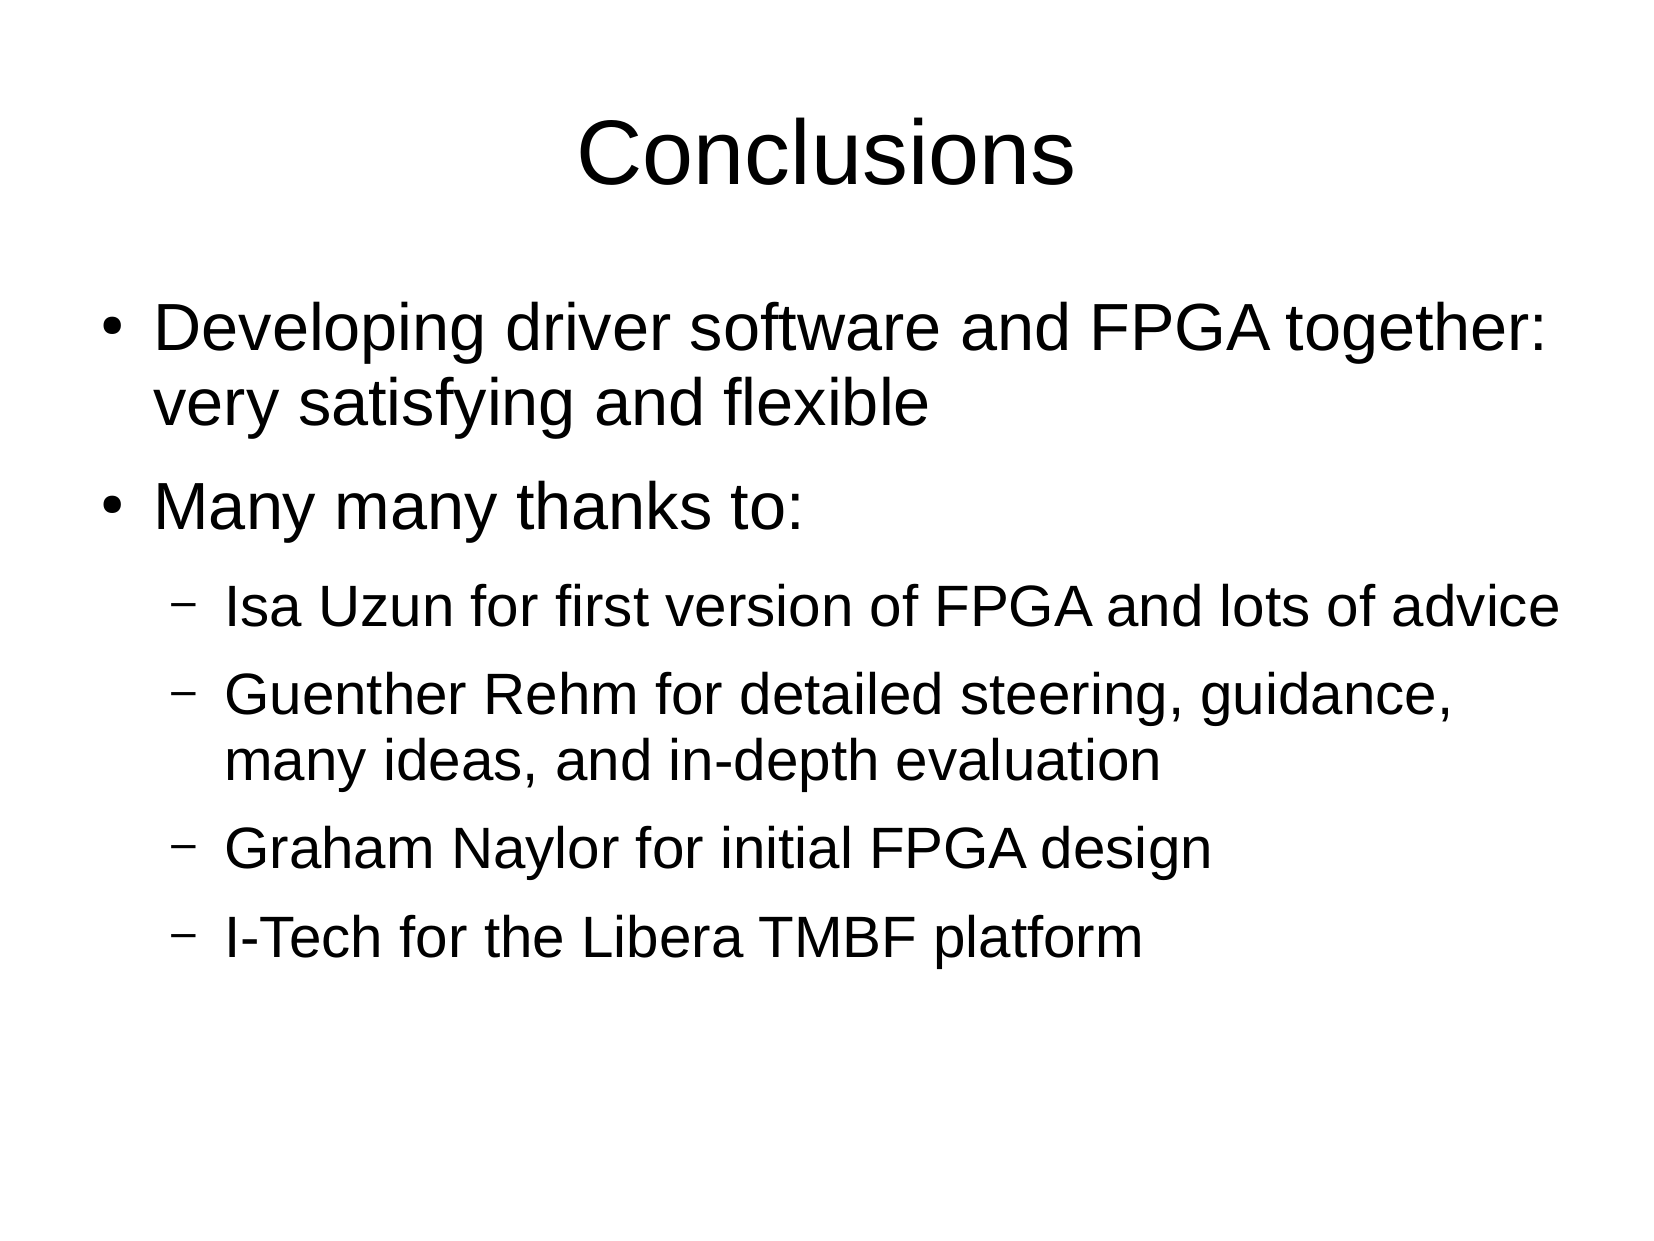

# Conclusions
Developing driver software and FPGA together: very satisfying and flexible
Many many thanks to:
Isa Uzun for first version of FPGA and lots of advice
Guenther Rehm for detailed steering, guidance, many ideas, and in-depth evaluation
Graham Naylor for initial FPGA design
I-Tech for the Libera TMBF platform